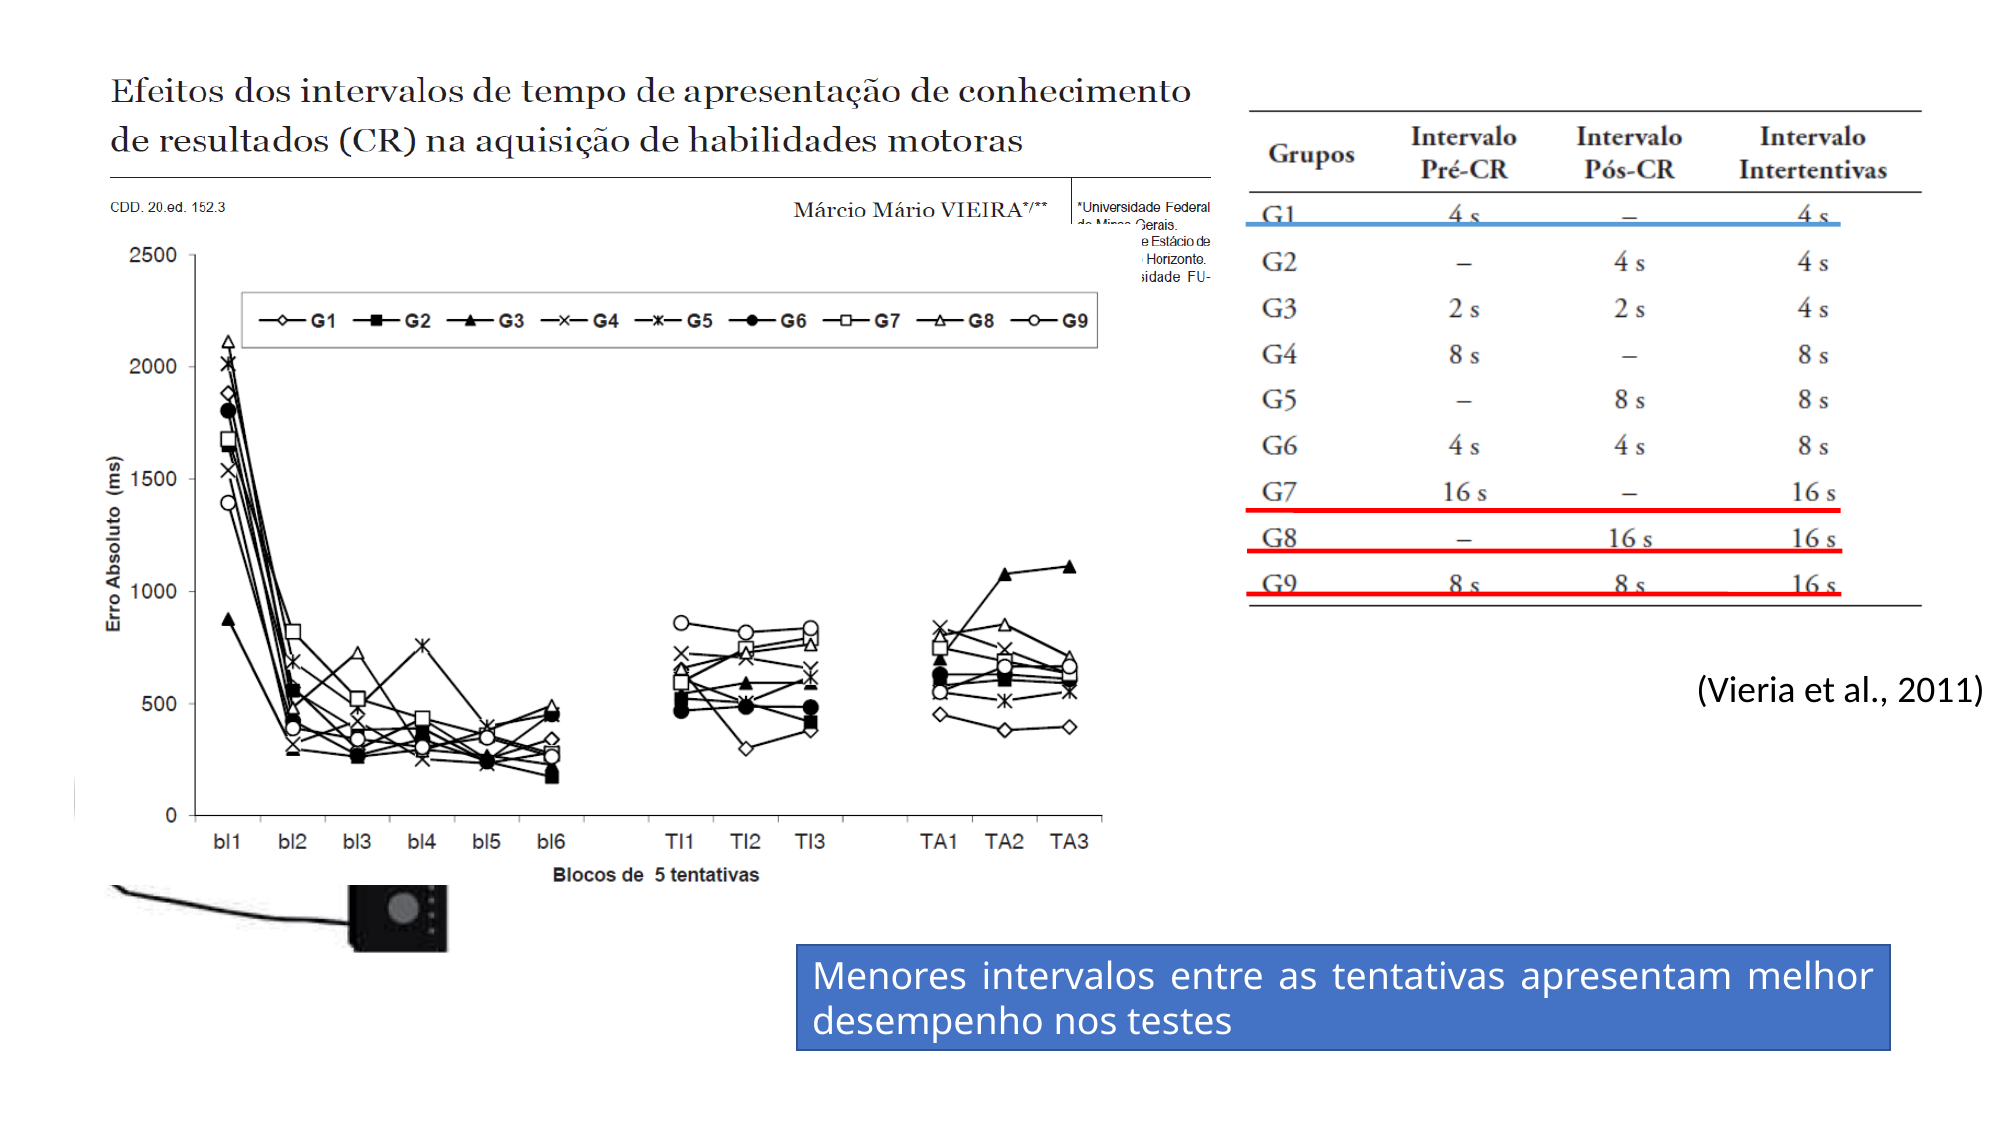

Tarefa de posicionamento manual
(Vieria et al., 2011)
Menores intervalos entre as tentativas apresentam melhor desempenho nos testes